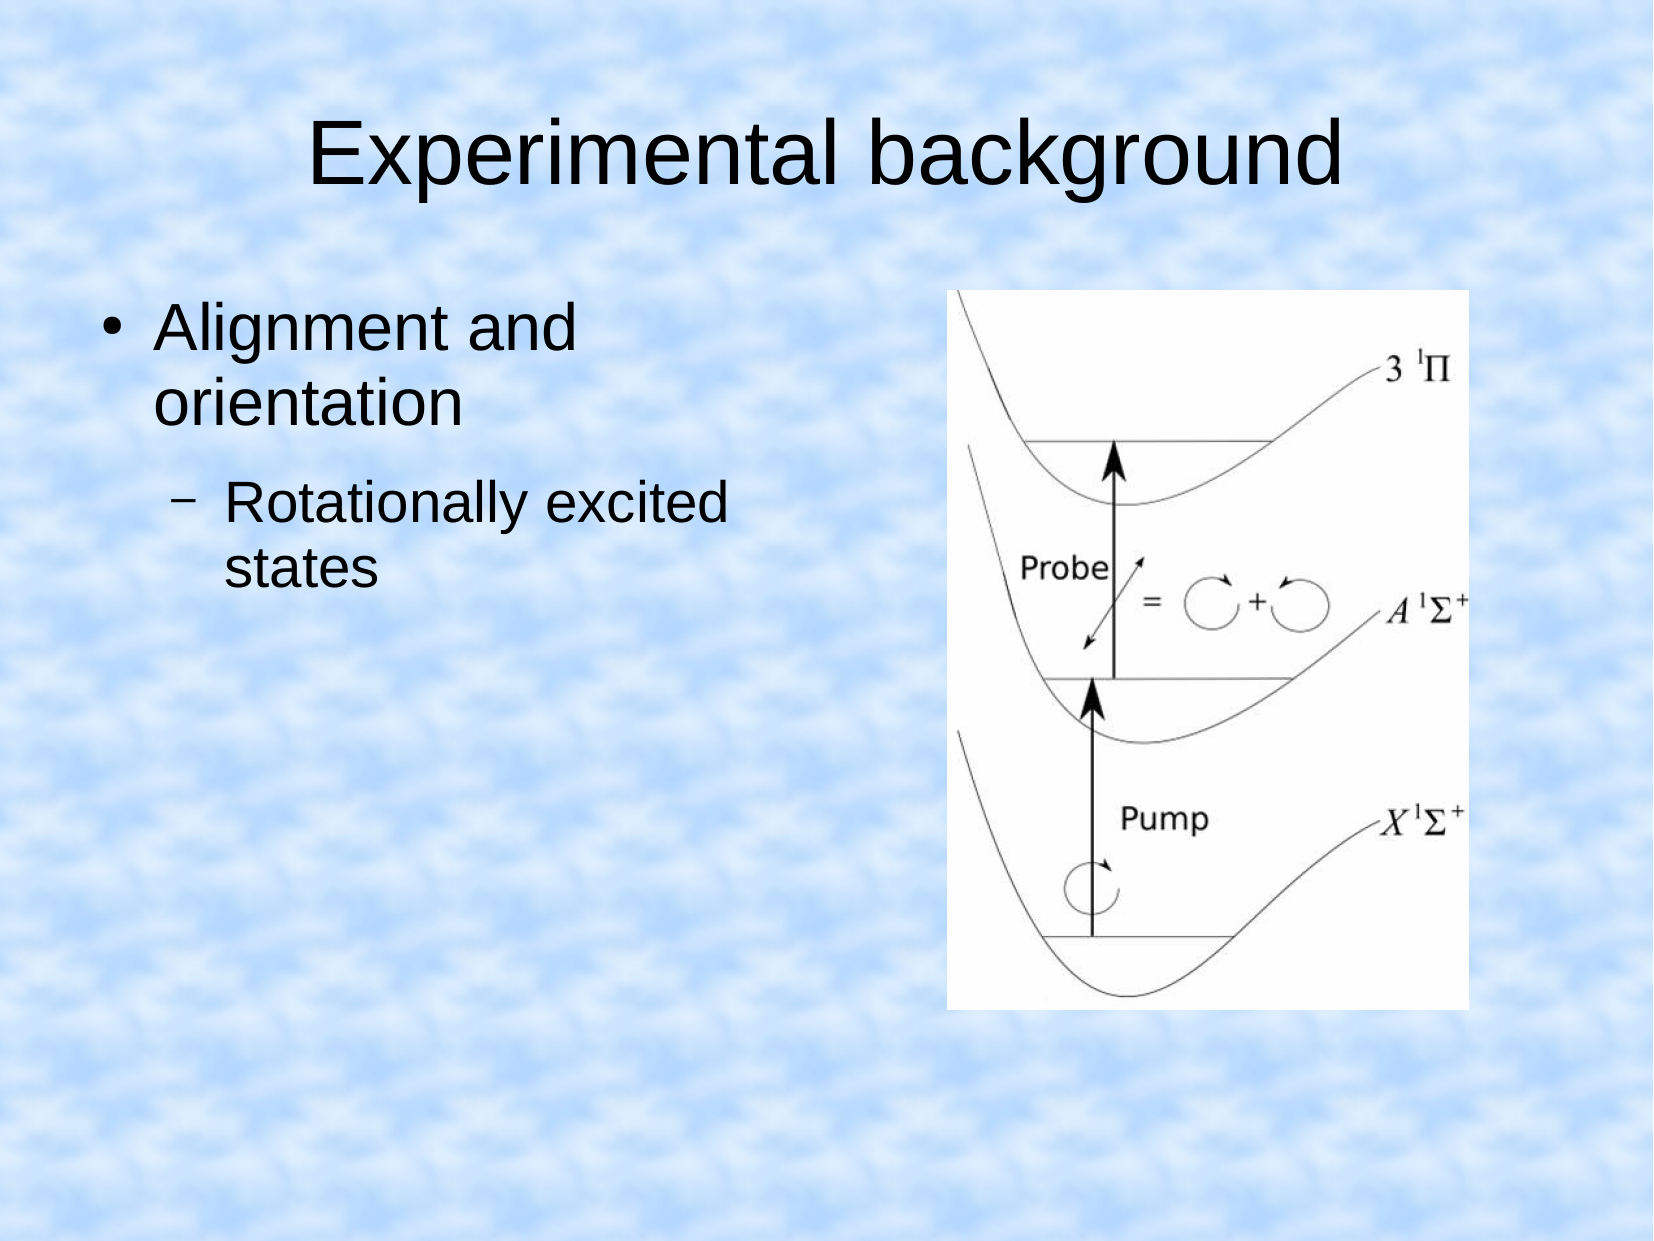

# Experimental background
Alignment and orientation
Rotationally excited states